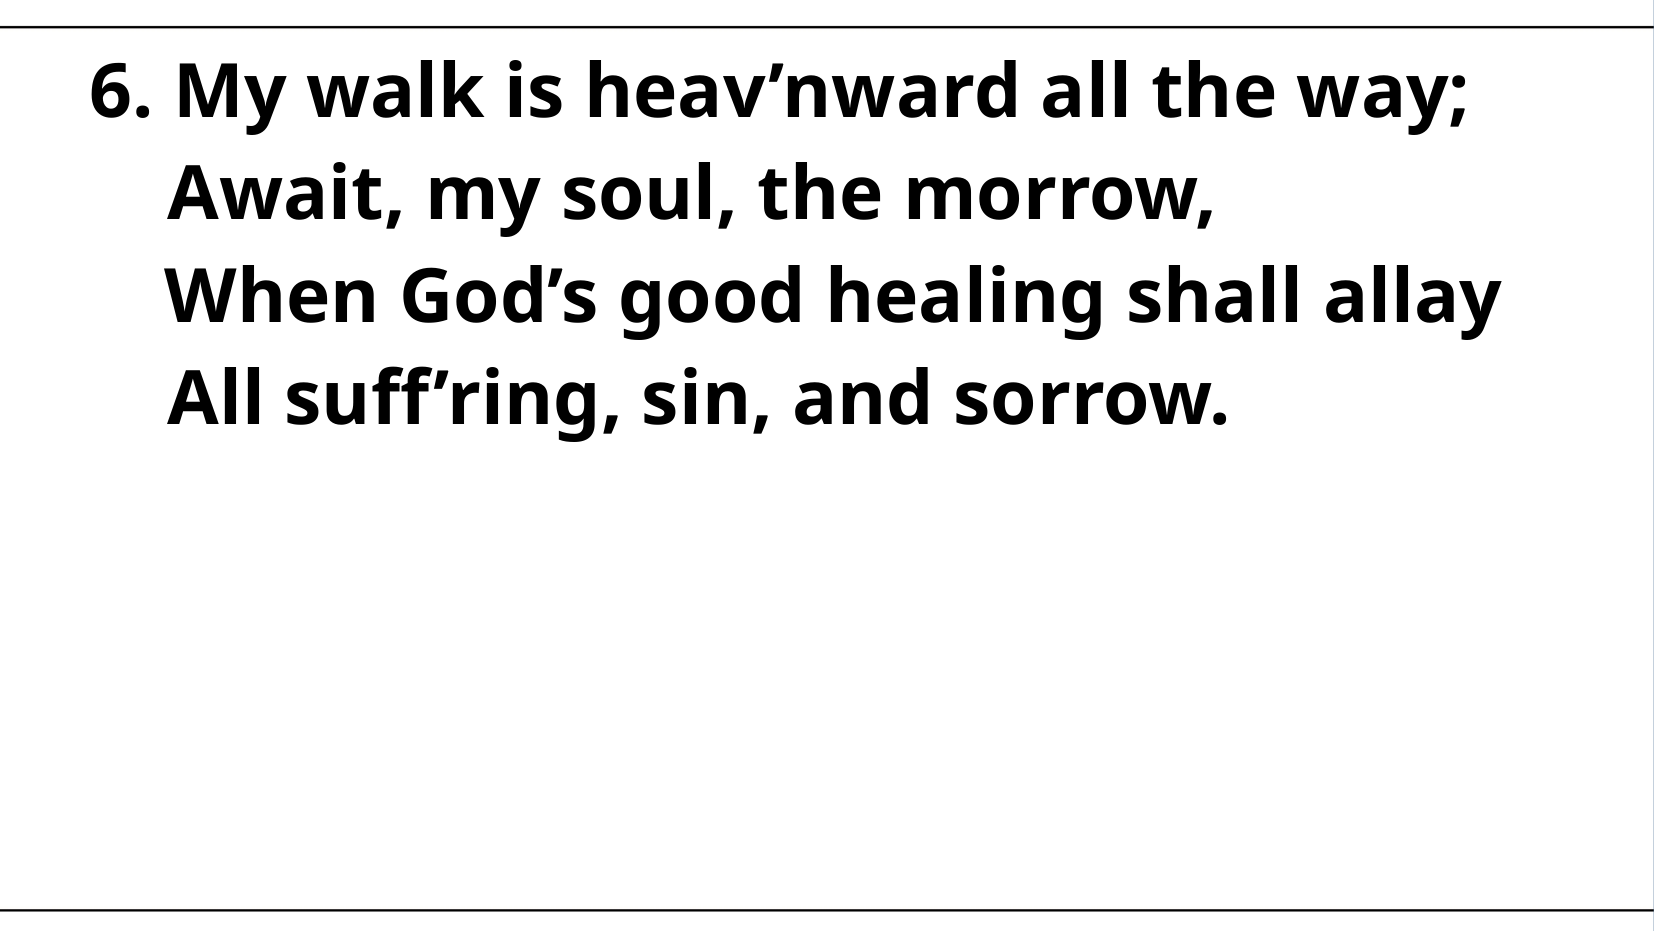

6. My walk is heav’nward all the way;
 Await, my soul, the morrow,
When God’s good healing shall allay
 All suff’ring, sin, and sorrow.